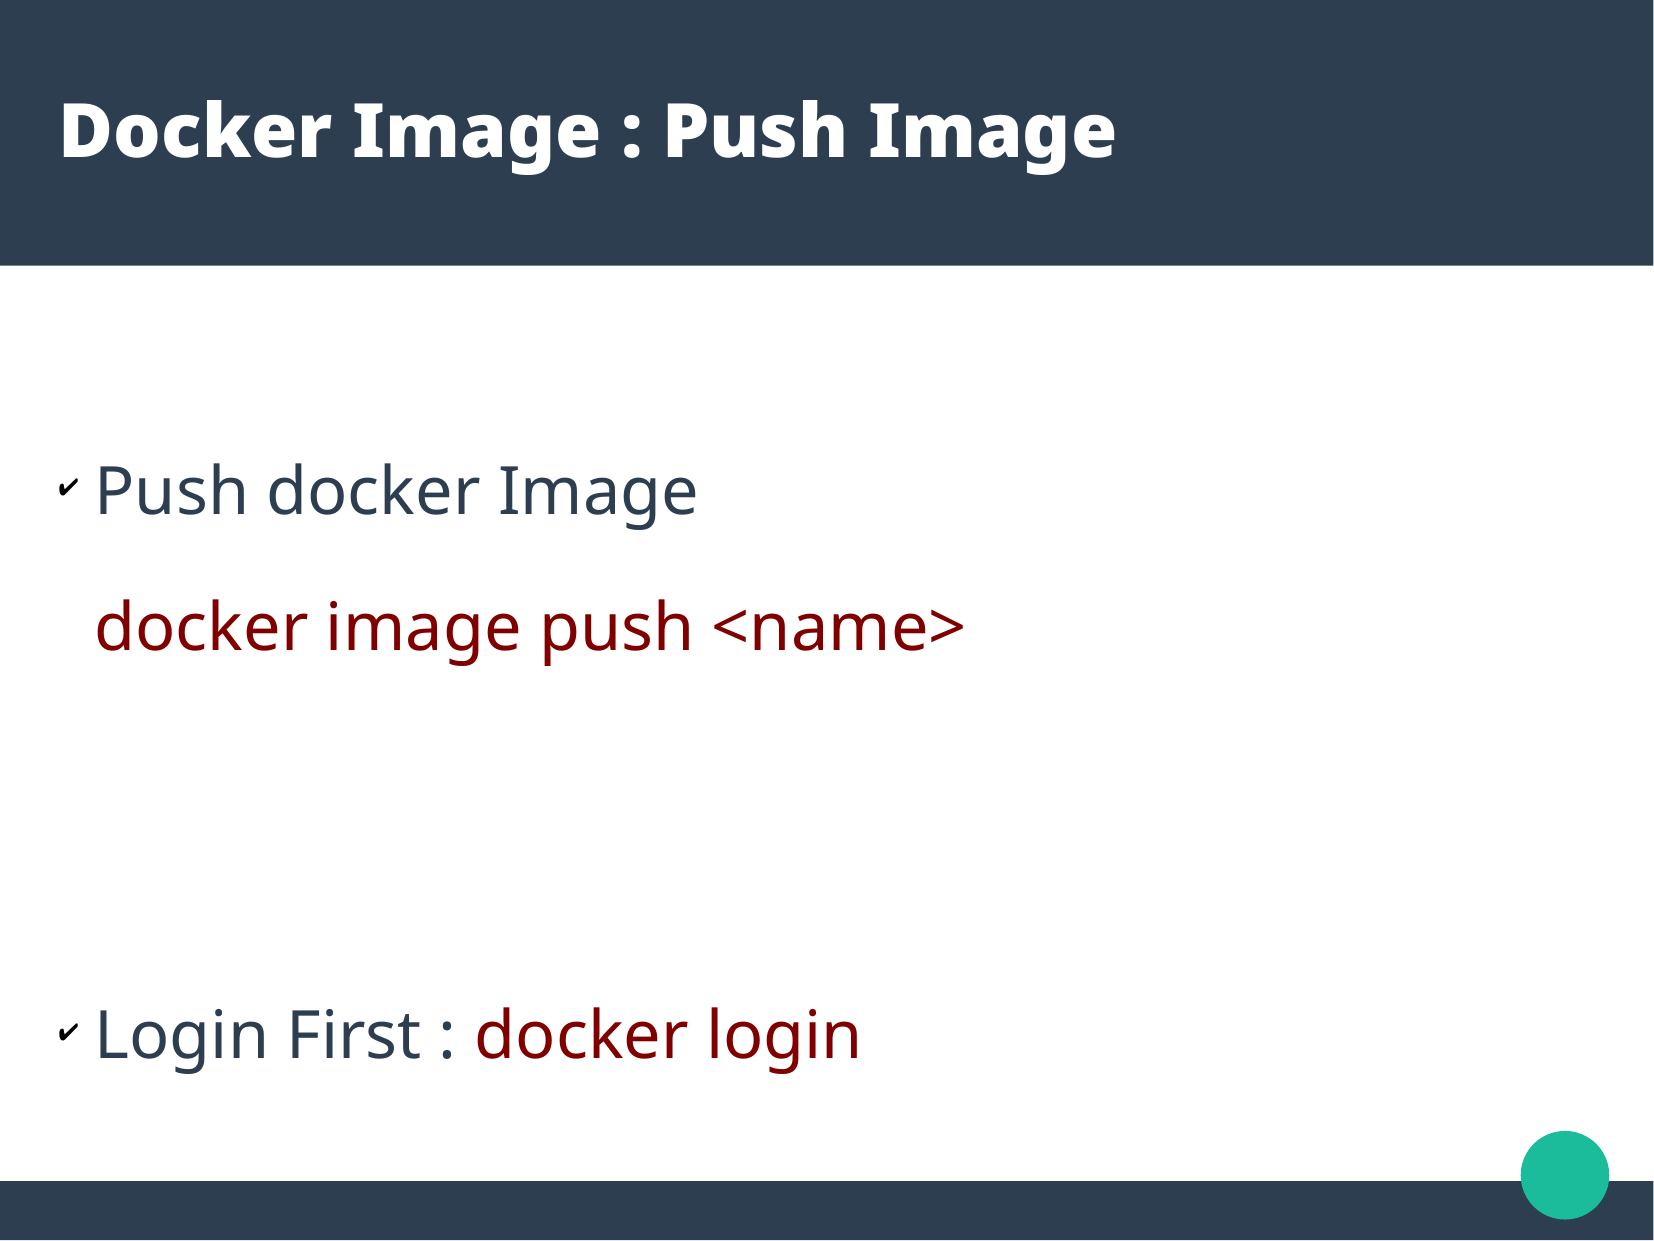

# Docker Image : Push Image
Push docker Image
docker image push <name>
Login First : docker login